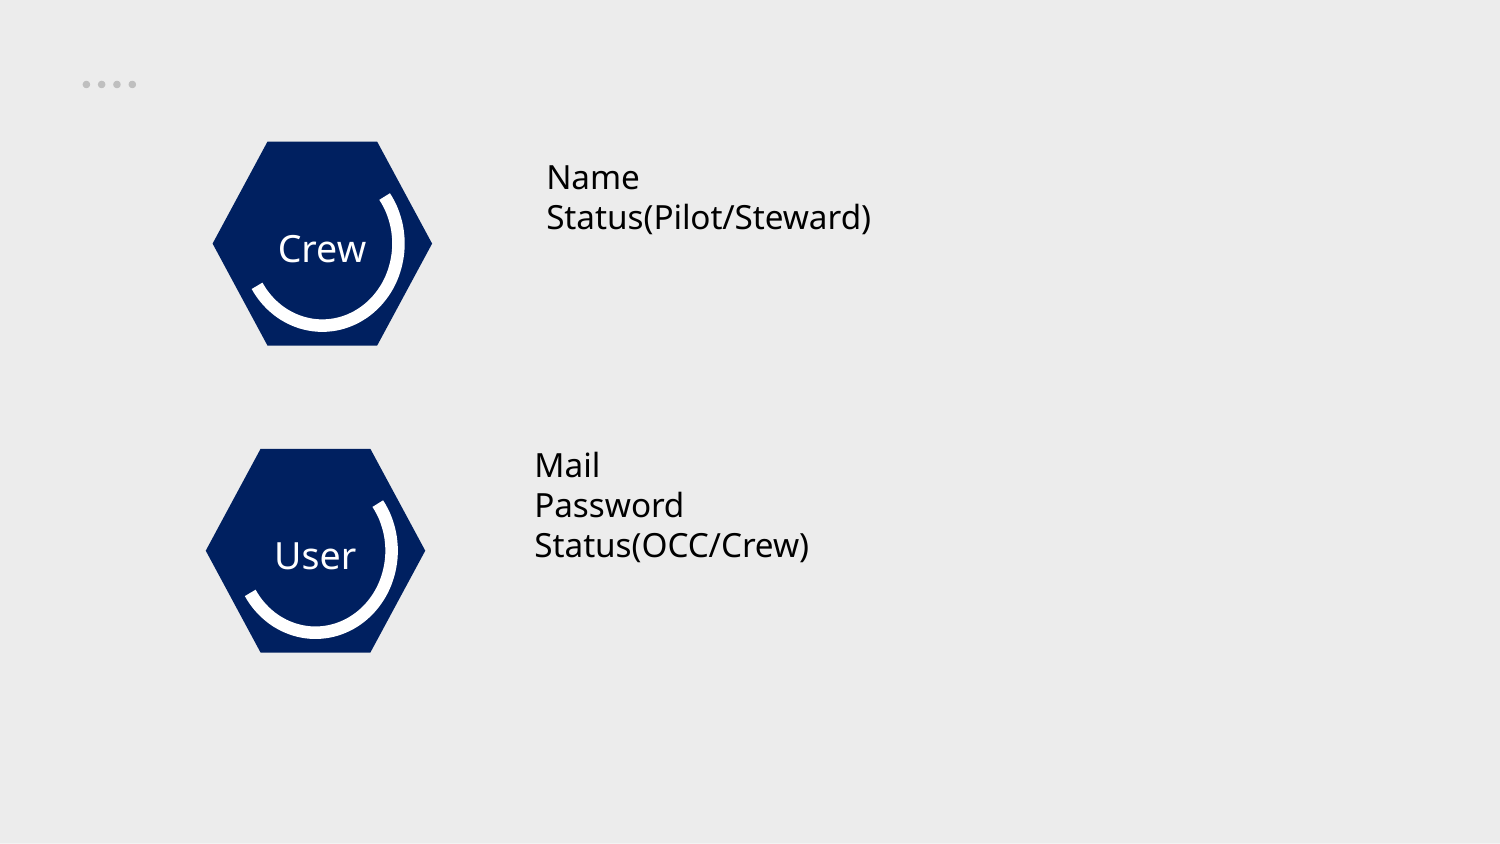

Crew
Name
Status(Pilot/Steward)
Mail
Password
Status(OCC/Crew)
User